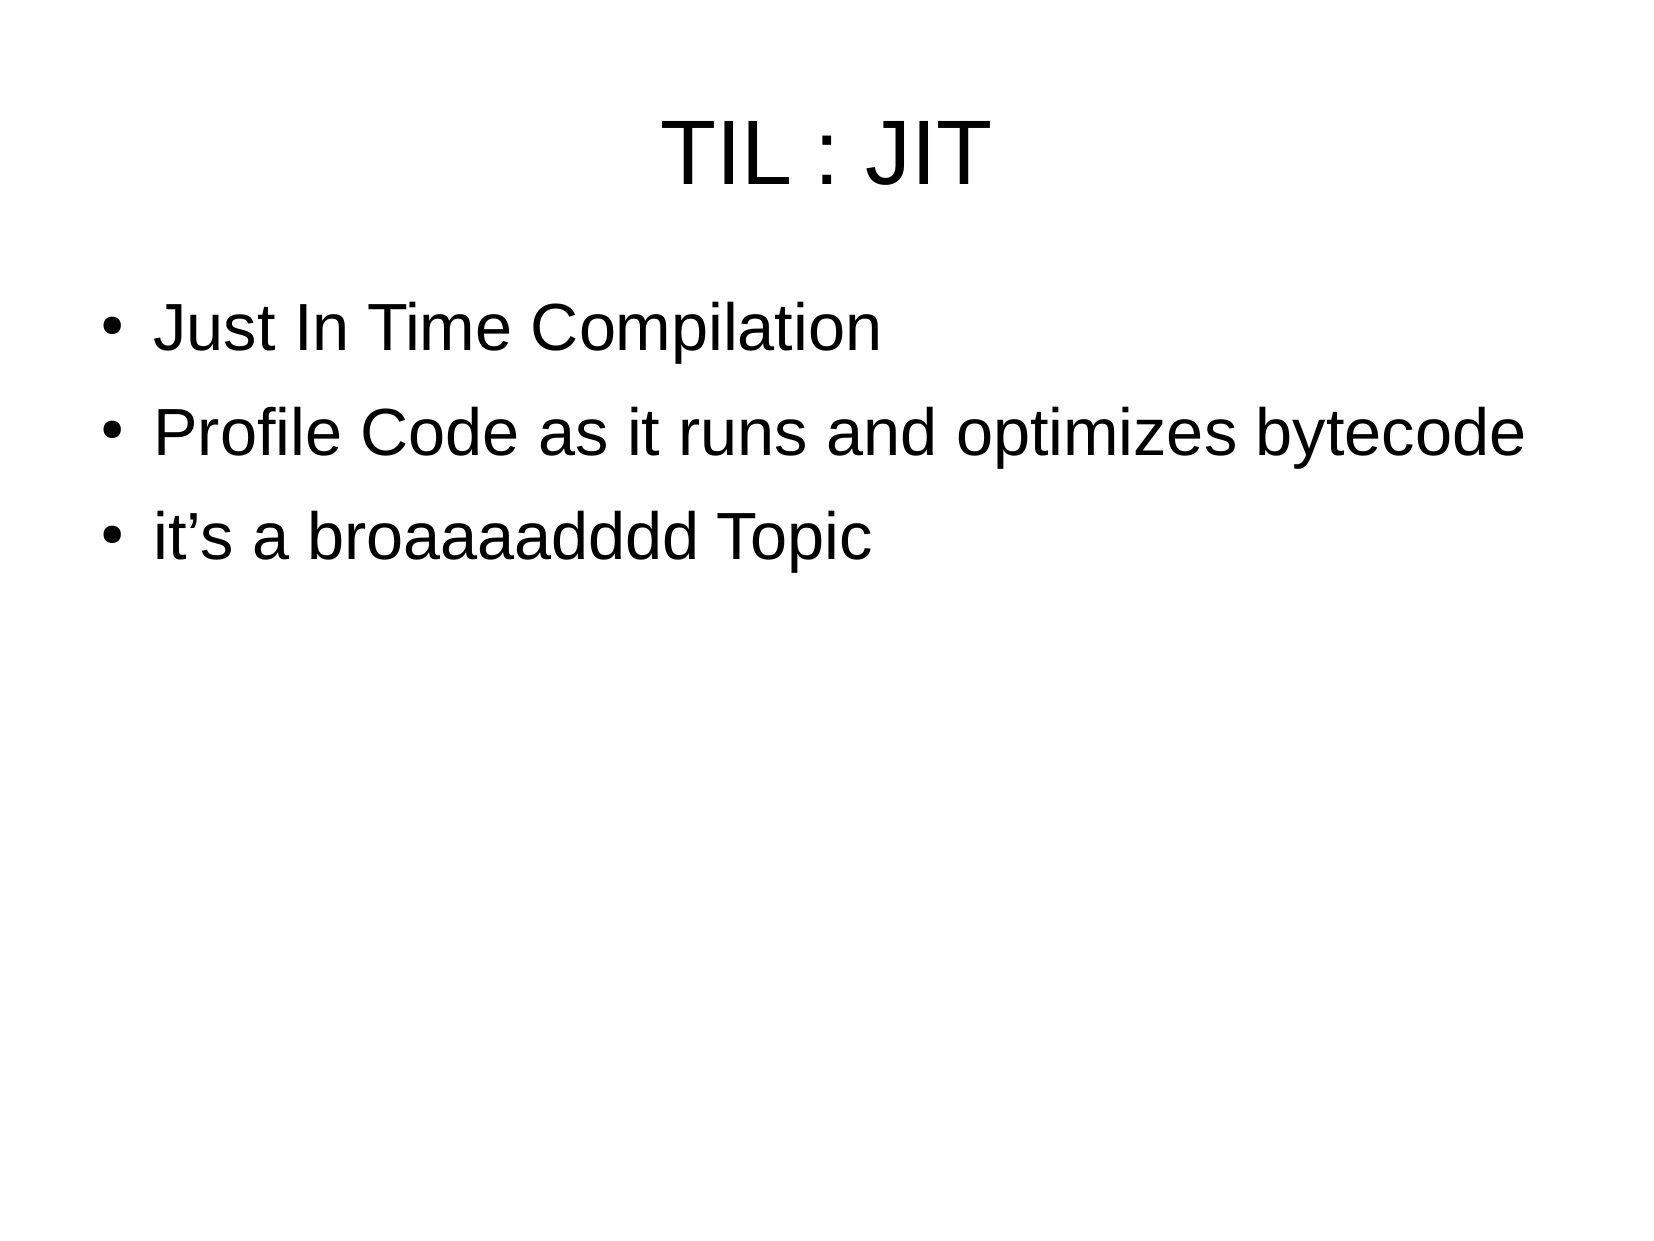

# TIL : JIT
Just In Time Compilation
Profile Code as it runs and optimizes bytecode
it’s a broaaaadddd Topic